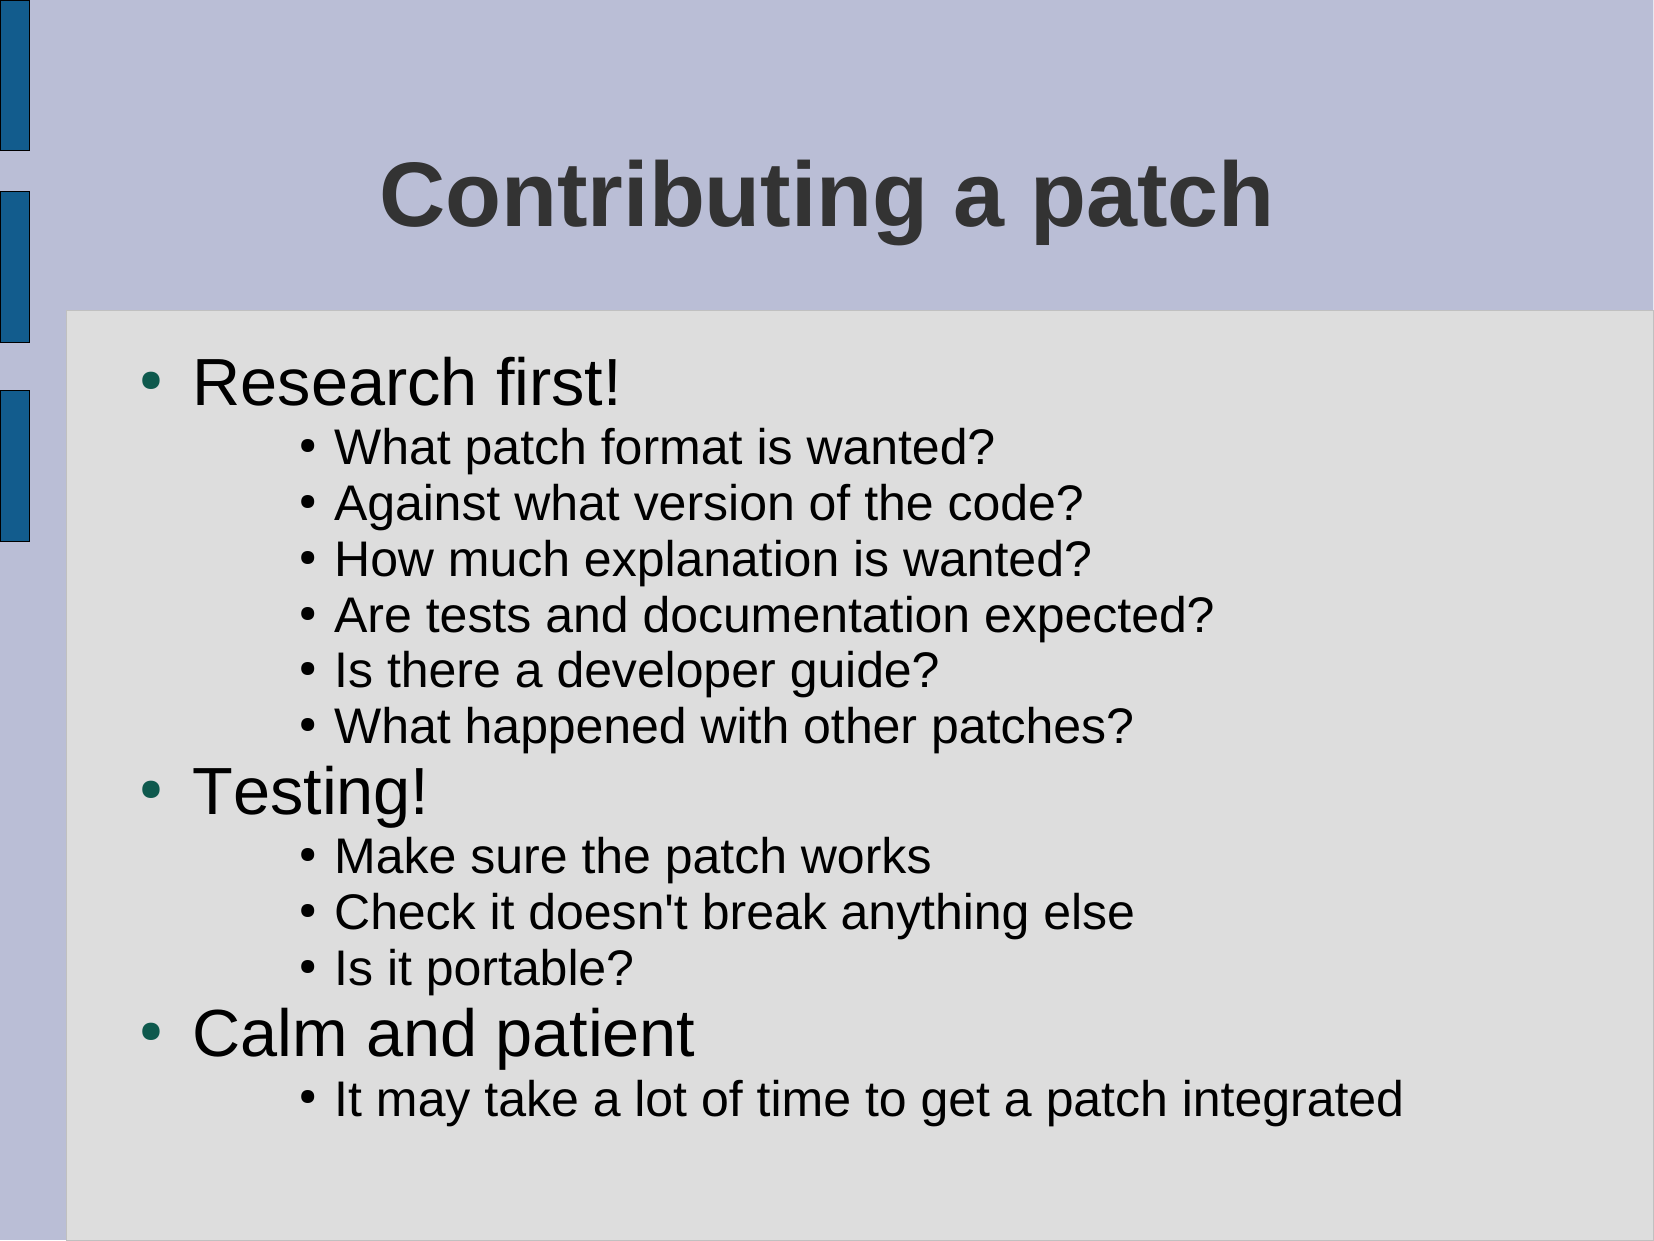

# Contributing a patch
Research first!
What patch format is wanted?
Against what version of the code?
How much explanation is wanted?
Are tests and documentation expected?
Is there a developer guide?
What happened with other patches?
Testing!
Make sure the patch works
Check it doesn't break anything else
Is it portable?
Calm and patient
It may take a lot of time to get a patch integrated